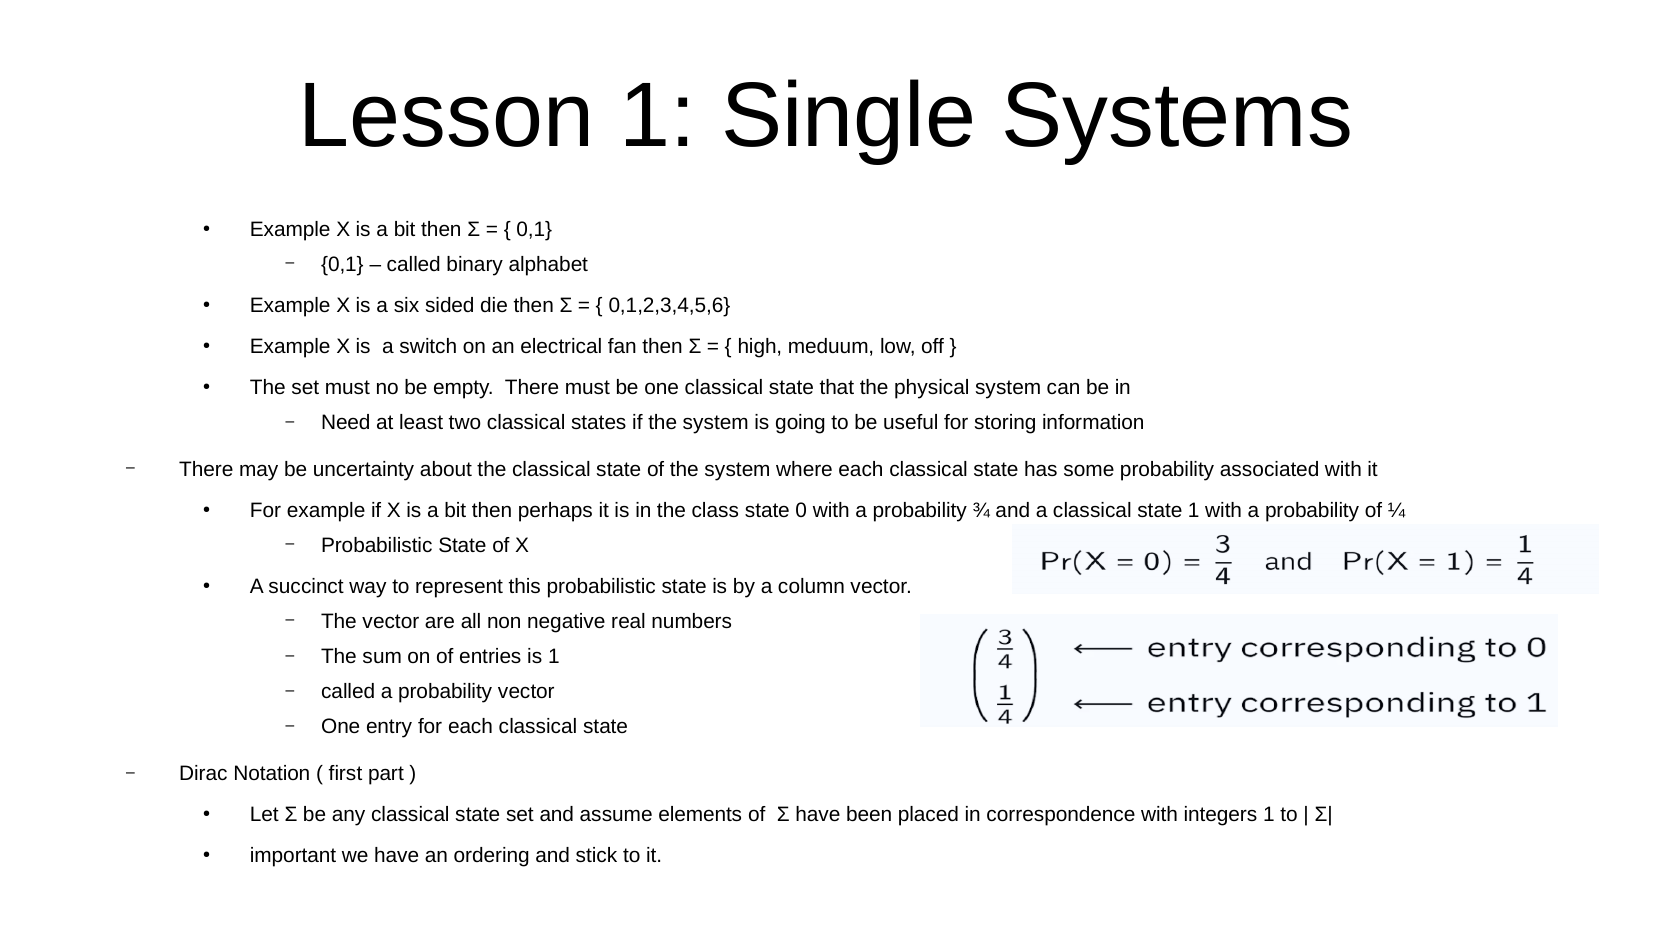

# Lesson 1: Single Systems
Example X is a bit then Σ = { 0,1}
{0,1} – called binary alphabet
Example X is a six sided die then Σ = { 0,1,2,3,4,5,6}
Example X is a switch on an electrical fan then Σ = { high, meduum, low, off }
The set must no be empty. There must be one classical state that the physical system can be in
Need at least two classical states if the system is going to be useful for storing information
There may be uncertainty about the classical state of the system where each classical state has some probability associated with it
For example if X is a bit then perhaps it is in the class state 0 with a probability ¾ and a classical state 1 with a probability of ¼
Probabilistic State of X
A succinct way to represent this probabilistic state is by a column vector.
The vector are all non negative real numbers
The sum on of entries is 1
called a probability vector
One entry for each classical state
Dirac Notation ( first part )
Let Σ be any classical state set and assume elements of Σ have been placed in correspondence with integers 1 to | Σ|
important we have an ordering and stick to it.